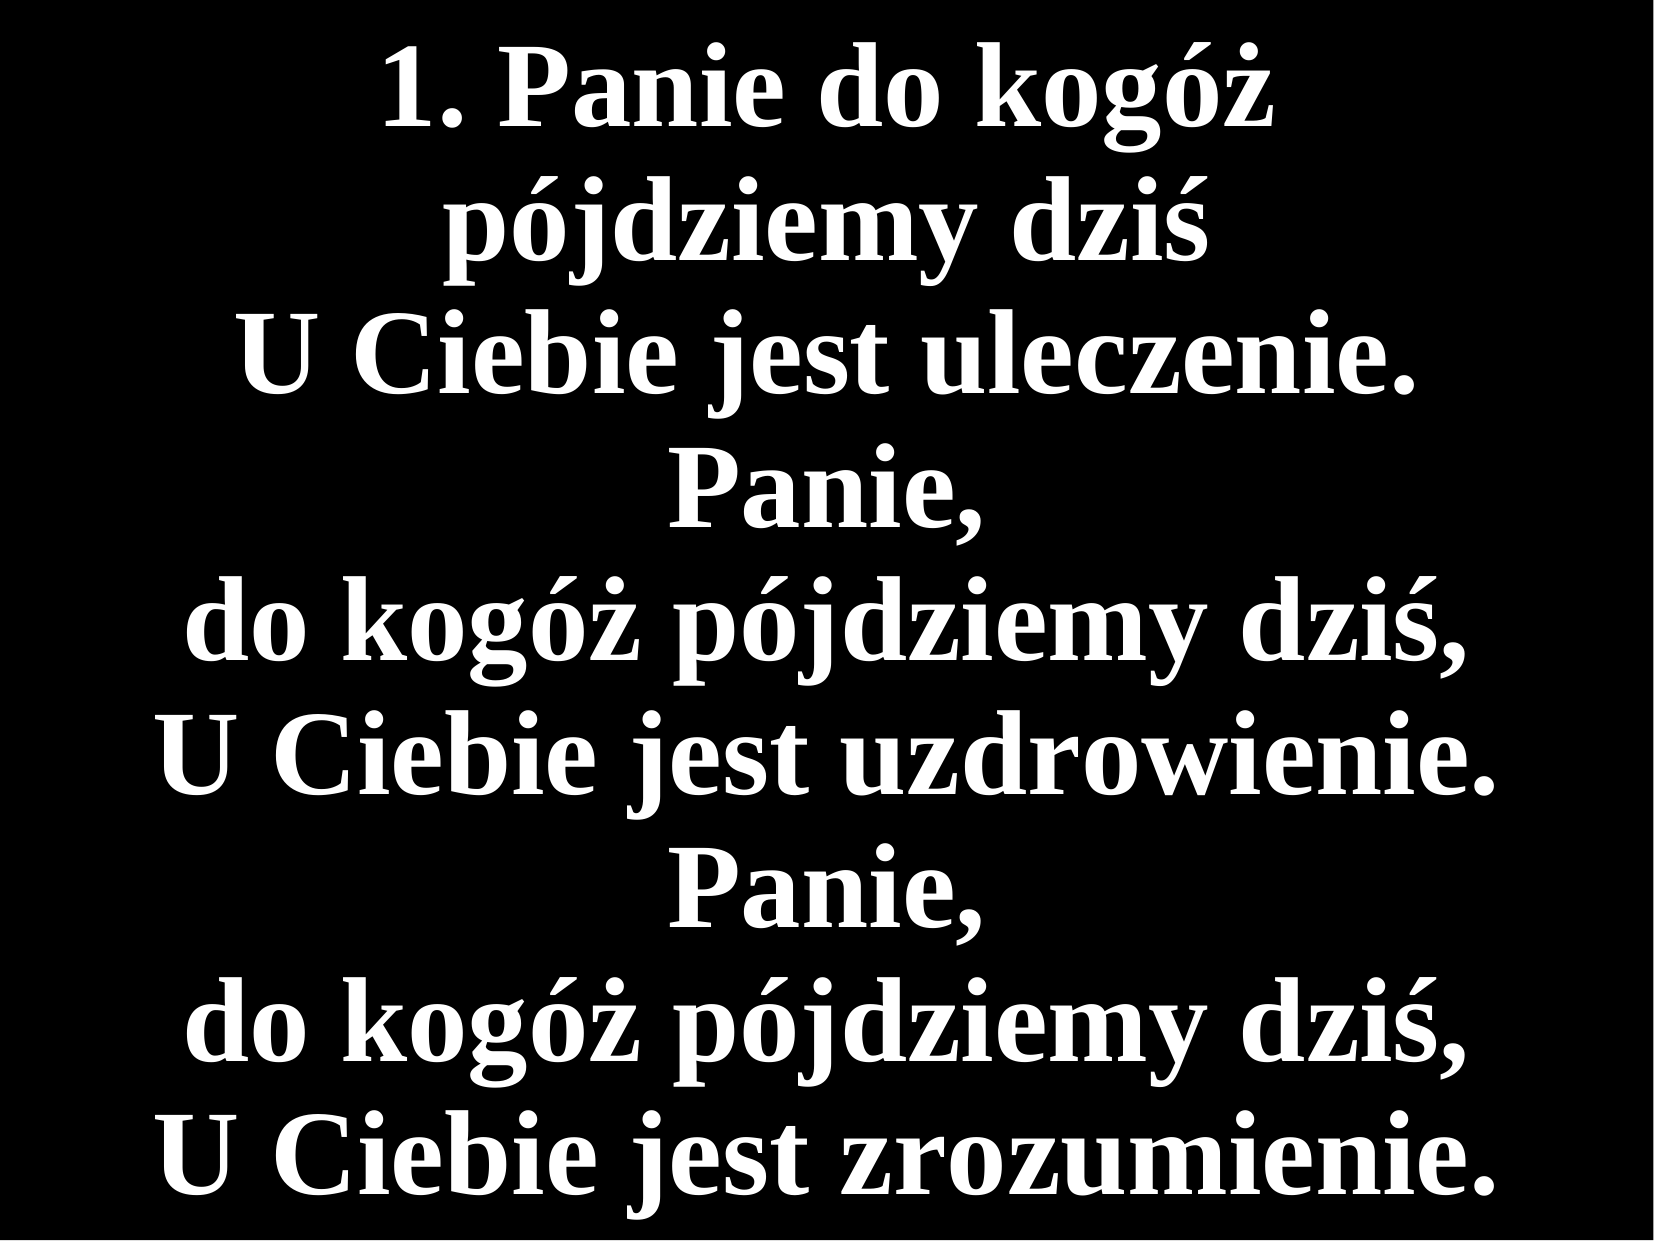

# 1. Panie do kogóż pójdziemy dziś U Ciebie jest uleczenie. Panie, do kogóż pójdziemy dziś, U Ciebie jest uzdrowienie. Panie, do kogóż pójdziemy dziś, U Ciebie jest zrozumienie.